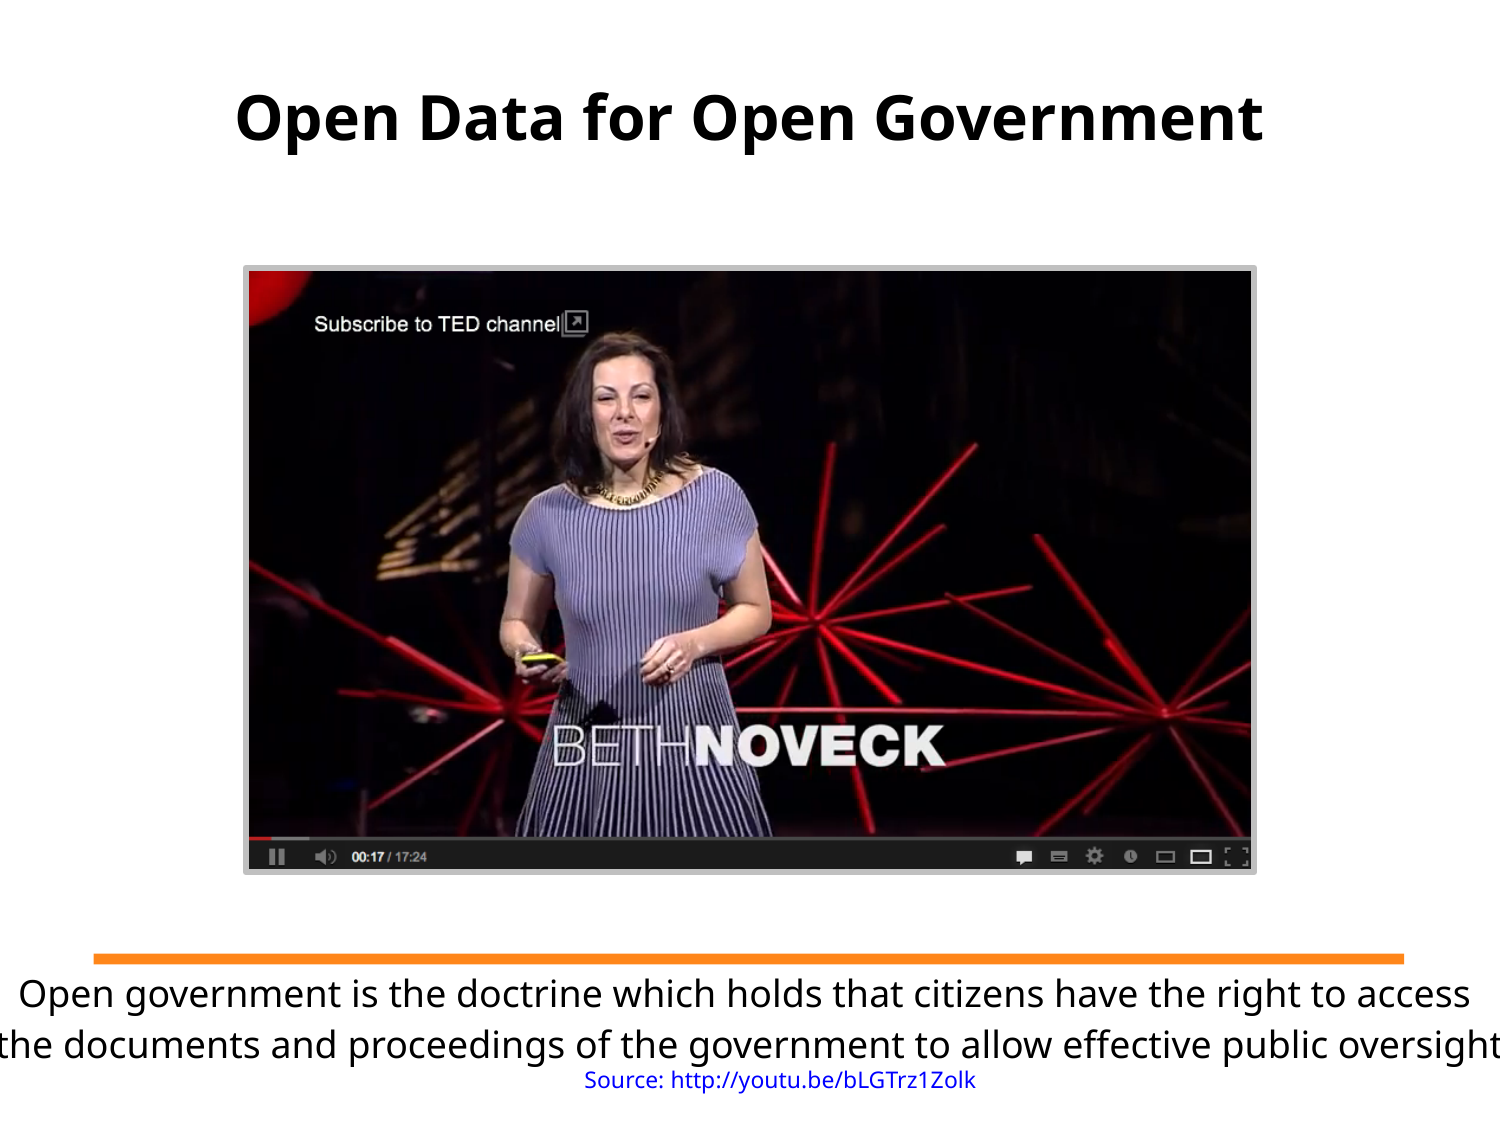

# Open Data for Open Government
Open government is the doctrine which holds that citizens have the right to access
the documents and proceedings of the government to allow effective public oversight
Source: http://youtu.be/bLGTrz1Zolk